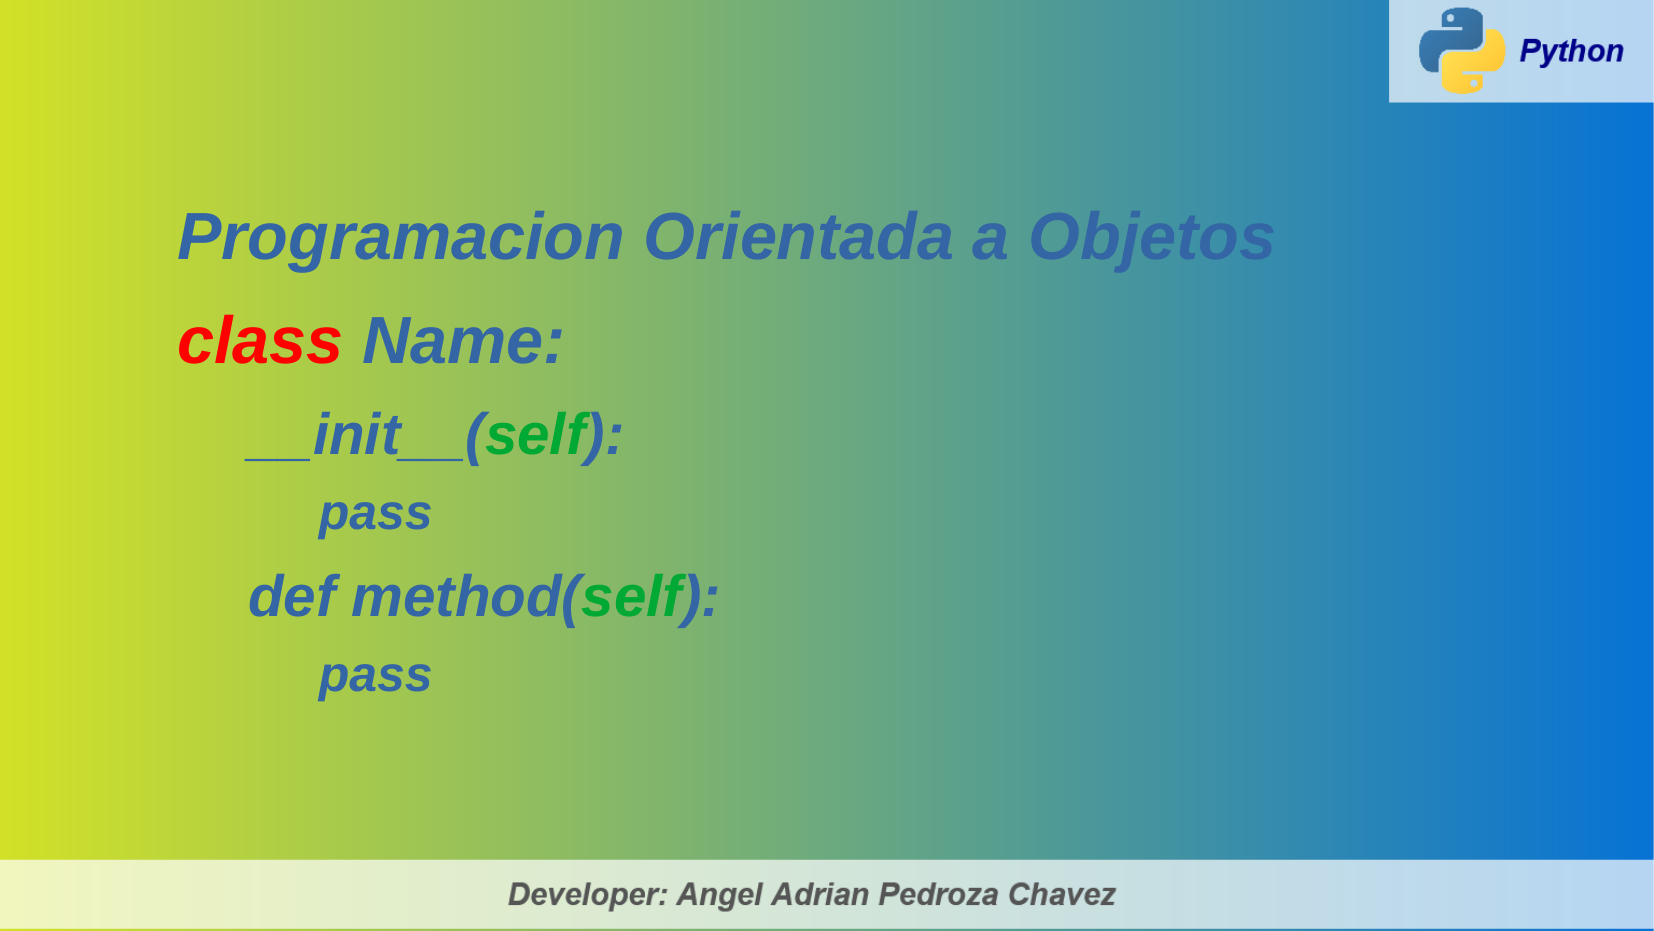

# Programacion Orientada a Objetos
class Name:
__init__(self):
pass
def method(self):
pass